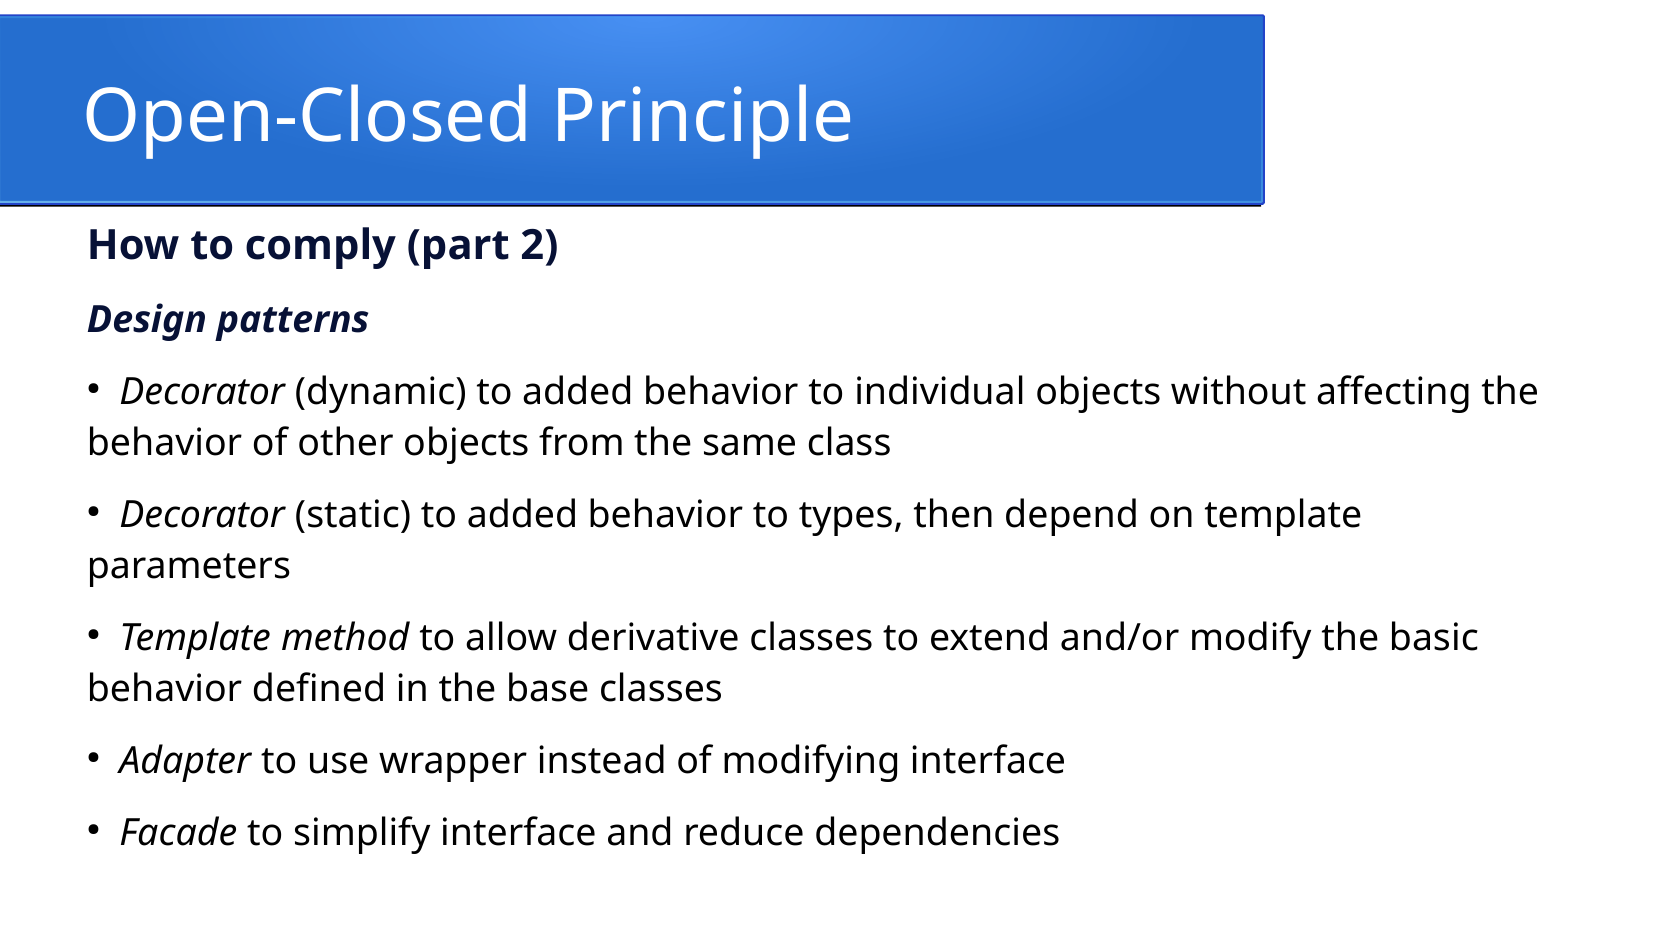

# Open-Closed Principle
How to comply (part 2)
Design patterns
 Decorator (dynamic) to added behavior to individual objects without affecting the behavior of other objects from the same class
 Decorator (static) to added behavior to types, then depend on template parameters
 Template method to allow derivative classes to extend and/or modify the basic behavior defined in the base classes
 Adapter to use wrapper instead of modifying interface
 Facade to simplify interface and reduce dependencies